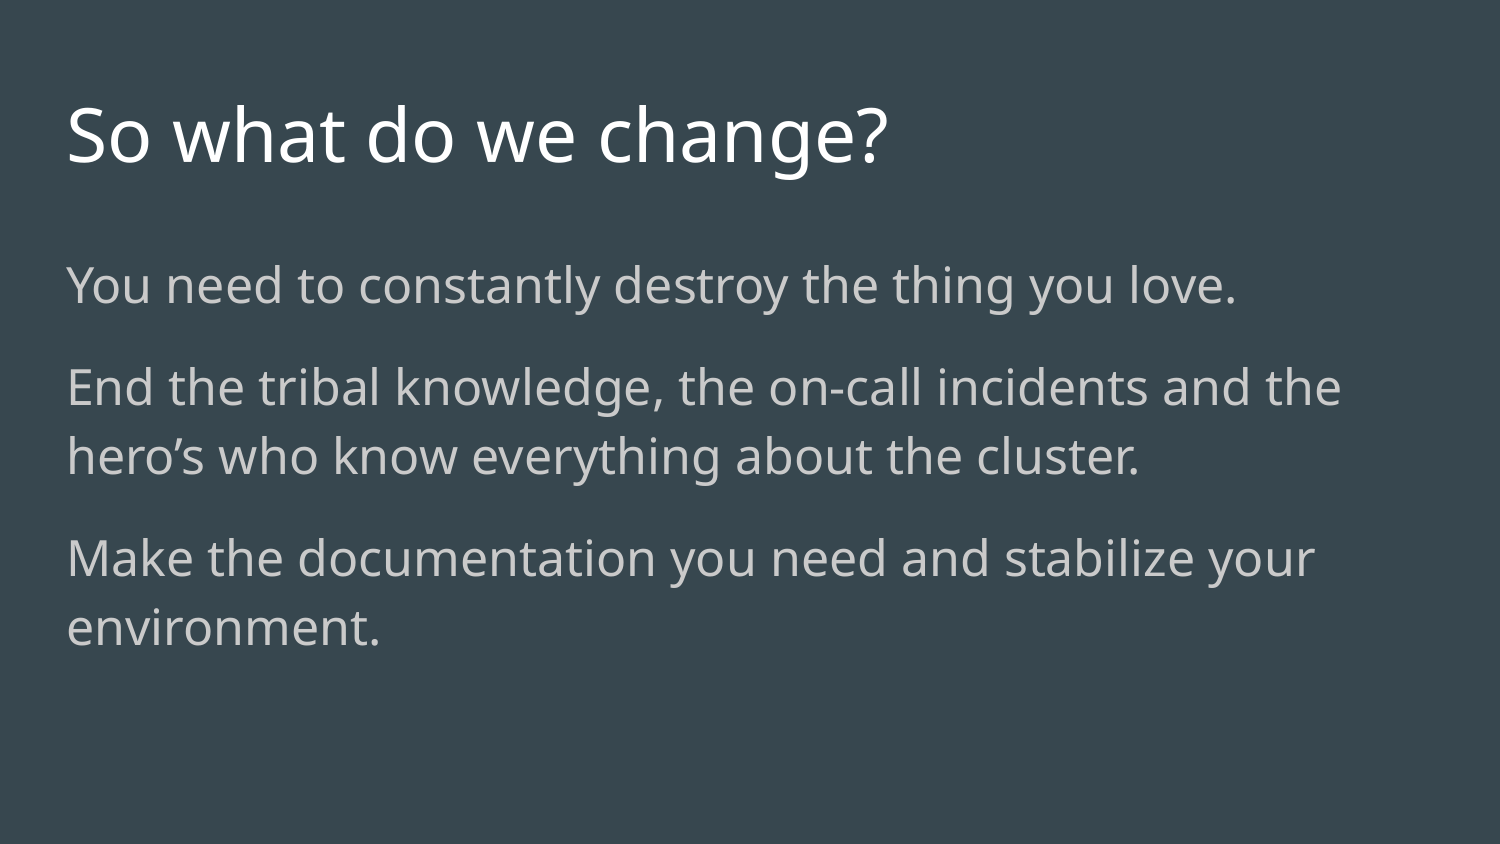

# So what do we change?
You need to constantly destroy the thing you love.
End the tribal knowledge, the on-call incidents and the hero’s who know everything about the cluster.
Make the documentation you need and stabilize your environment.